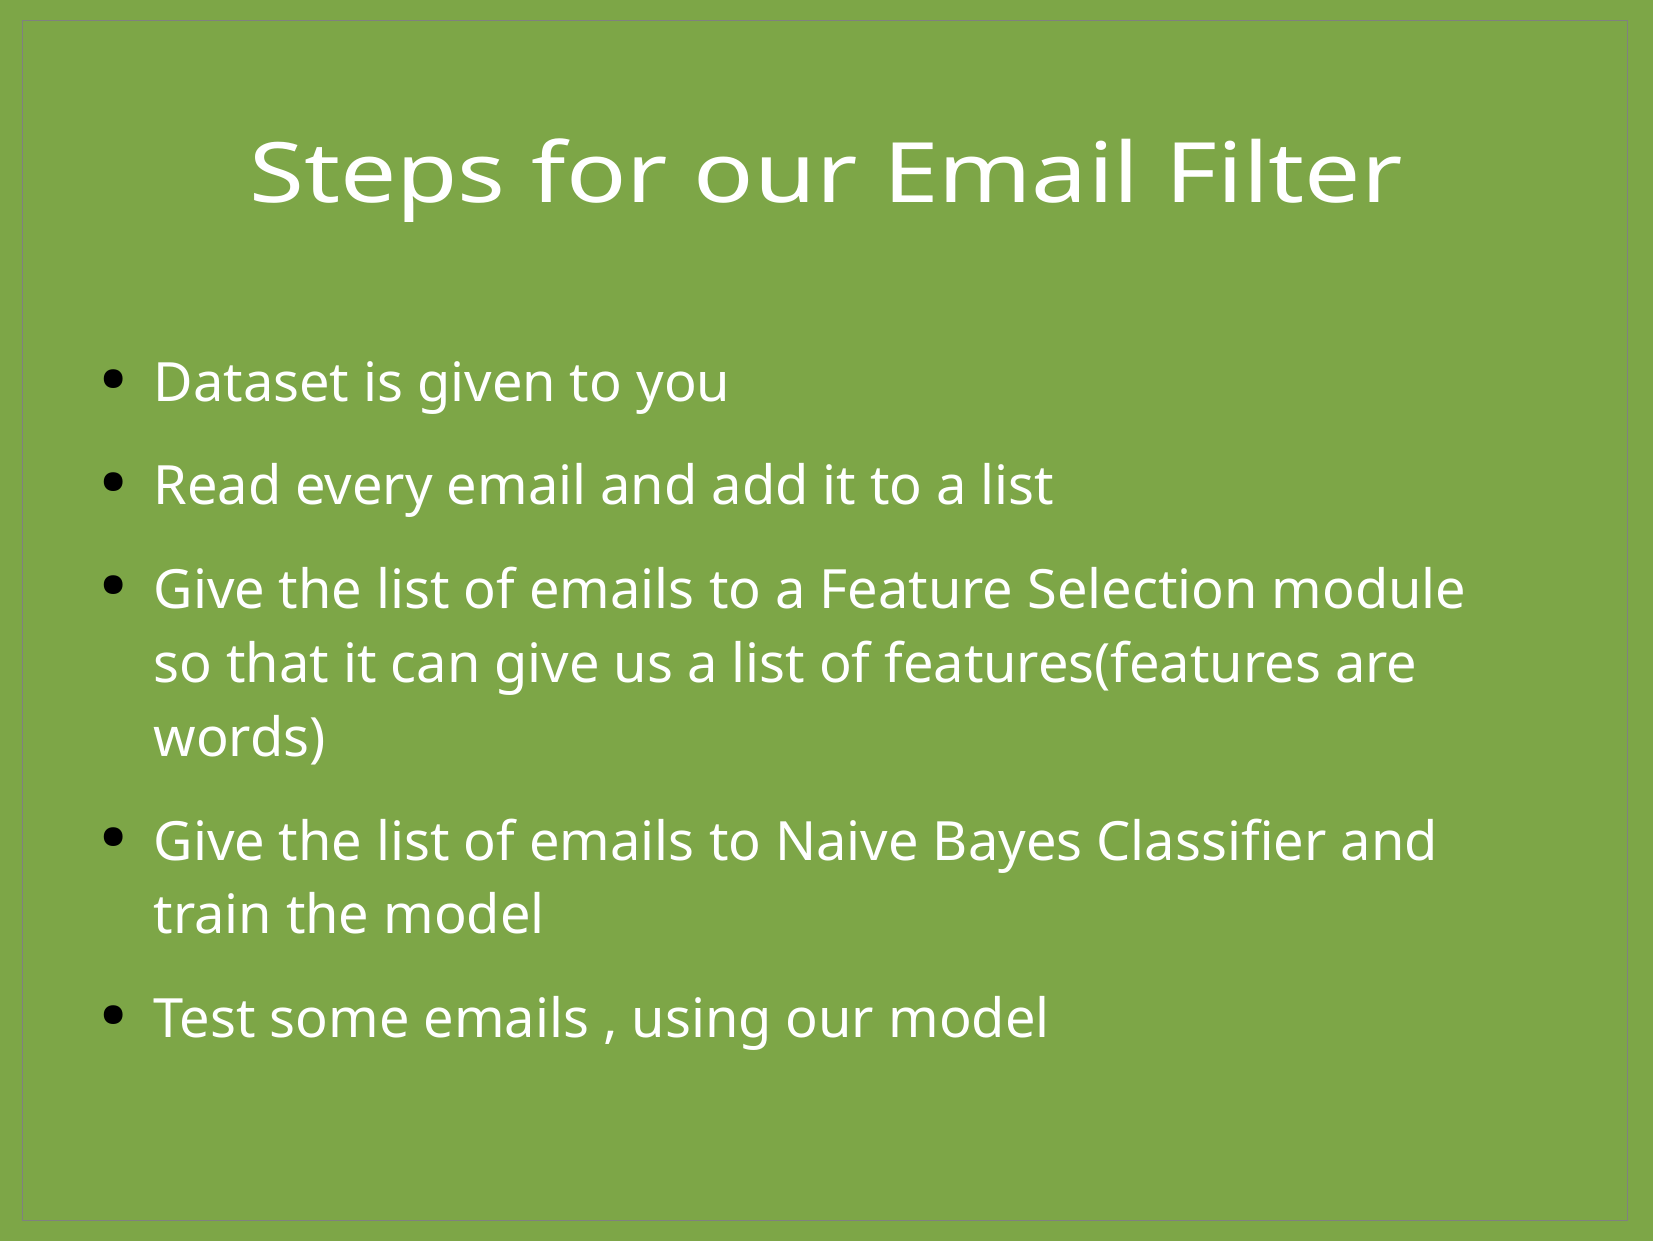

# Steps for our Email Filter
Dataset is given to you
Read every email and add it to a list
Give the list of emails to a Feature Selection module so that it can give us a list of features(features are words)
Give the list of emails to Naive Bayes Classifier and train the model
Test some emails , using our model